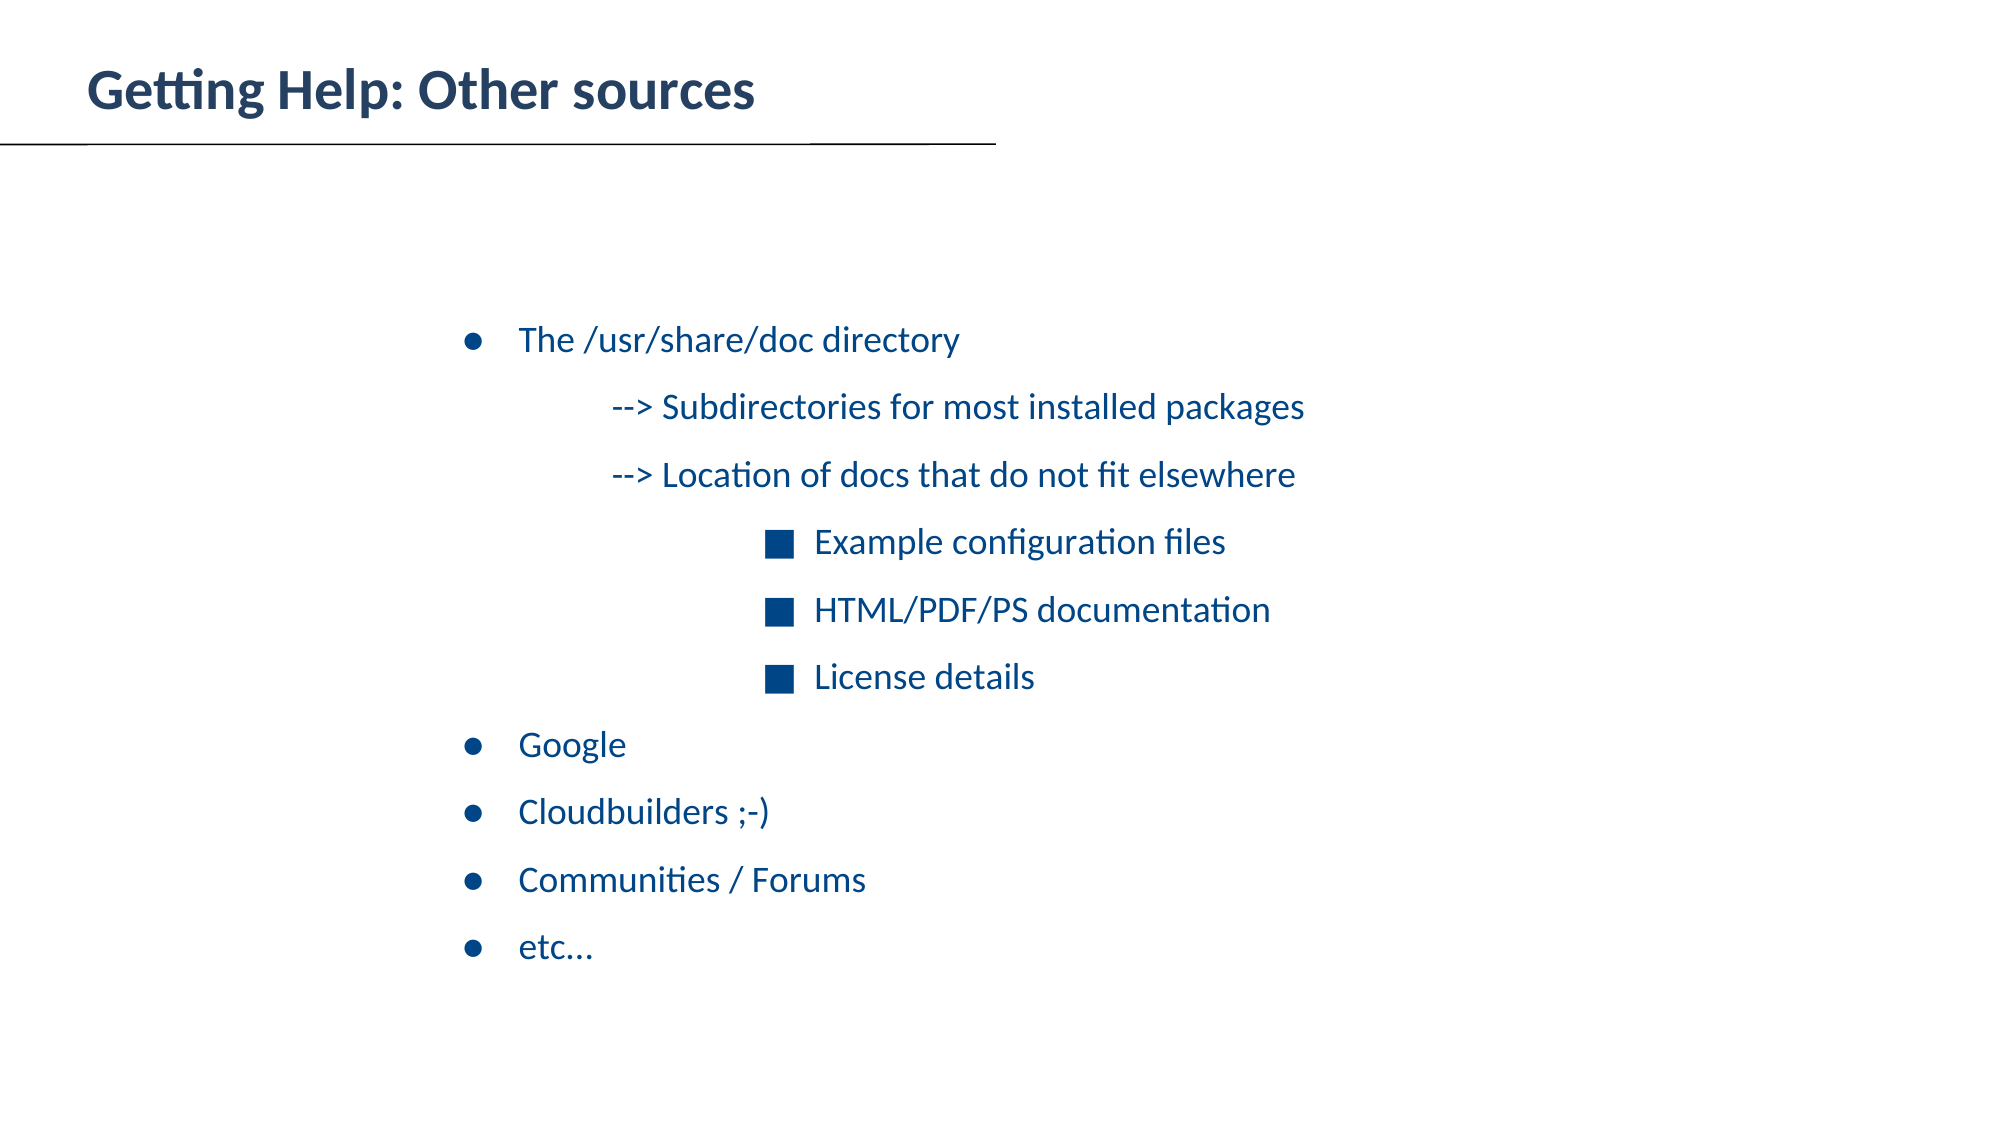

Getting Help: Other sources
● The /usr/share/doc directory
	--> Subdirectories for most installed packages
	--> Location of docs that do not fit elsewhere
		■ Example configuration files
		■ HTML/PDF/PS documentation
		■ License details
● Google
● Cloudbuilders ;-)
● Communities / Forums
● etc...